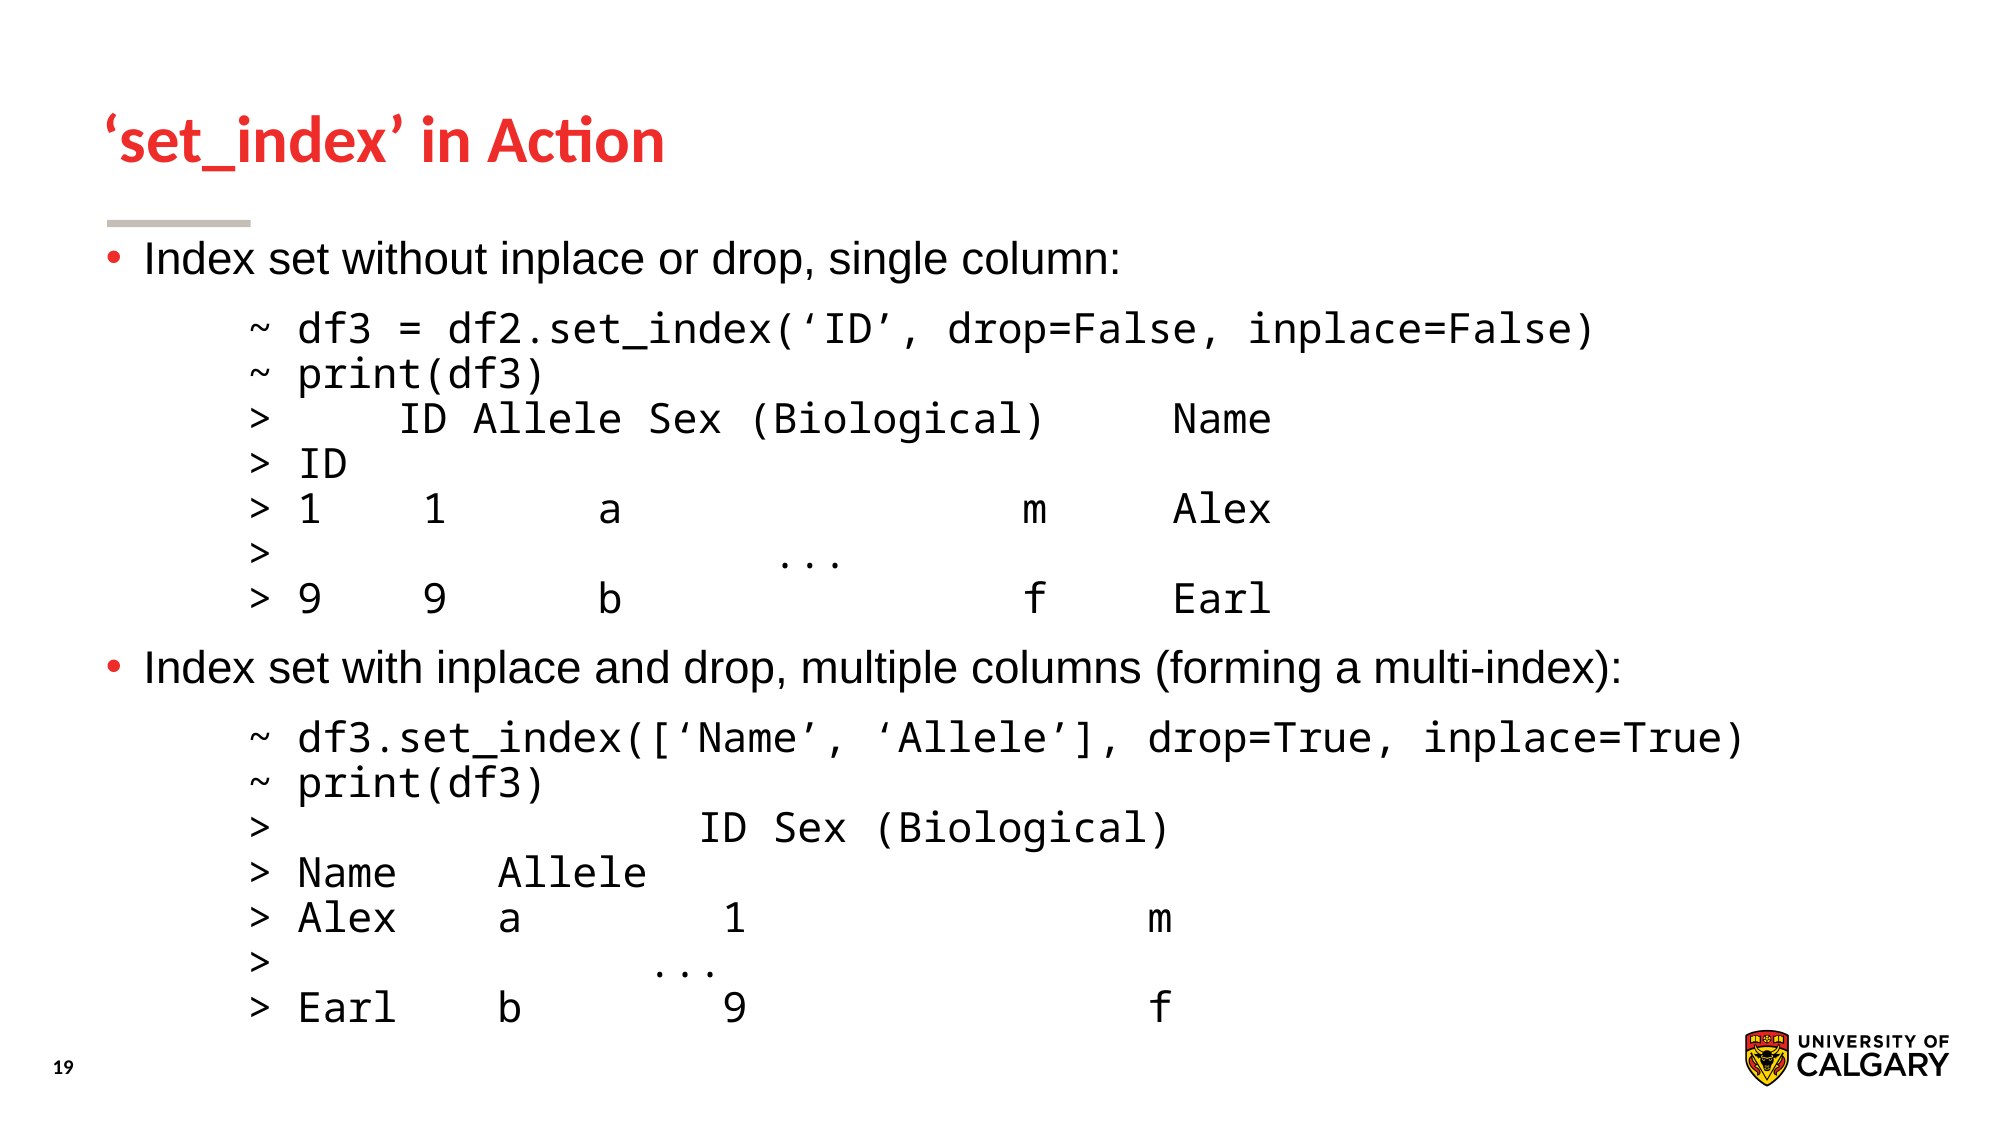

# ‘set_index’ in Action
Index set without inplace or drop, single column:
~ df3 = df2.set_index(‘ID’, drop=False, inplace=False)
~ print(df3)
> ID Allele Sex (Biological) Name
> ID
> 1 1 a m Alex
> ...
> 9 9 b f Earl
Index set with inplace and drop, multiple columns (forming a multi-index):
~ df3.set_index([‘Name’, ‘Allele’], drop=True, inplace=True)
~ print(df3)
> ID Sex (Biological)
> Name Allele
> Alex a 1 m
> ...
> Earl b 9 f